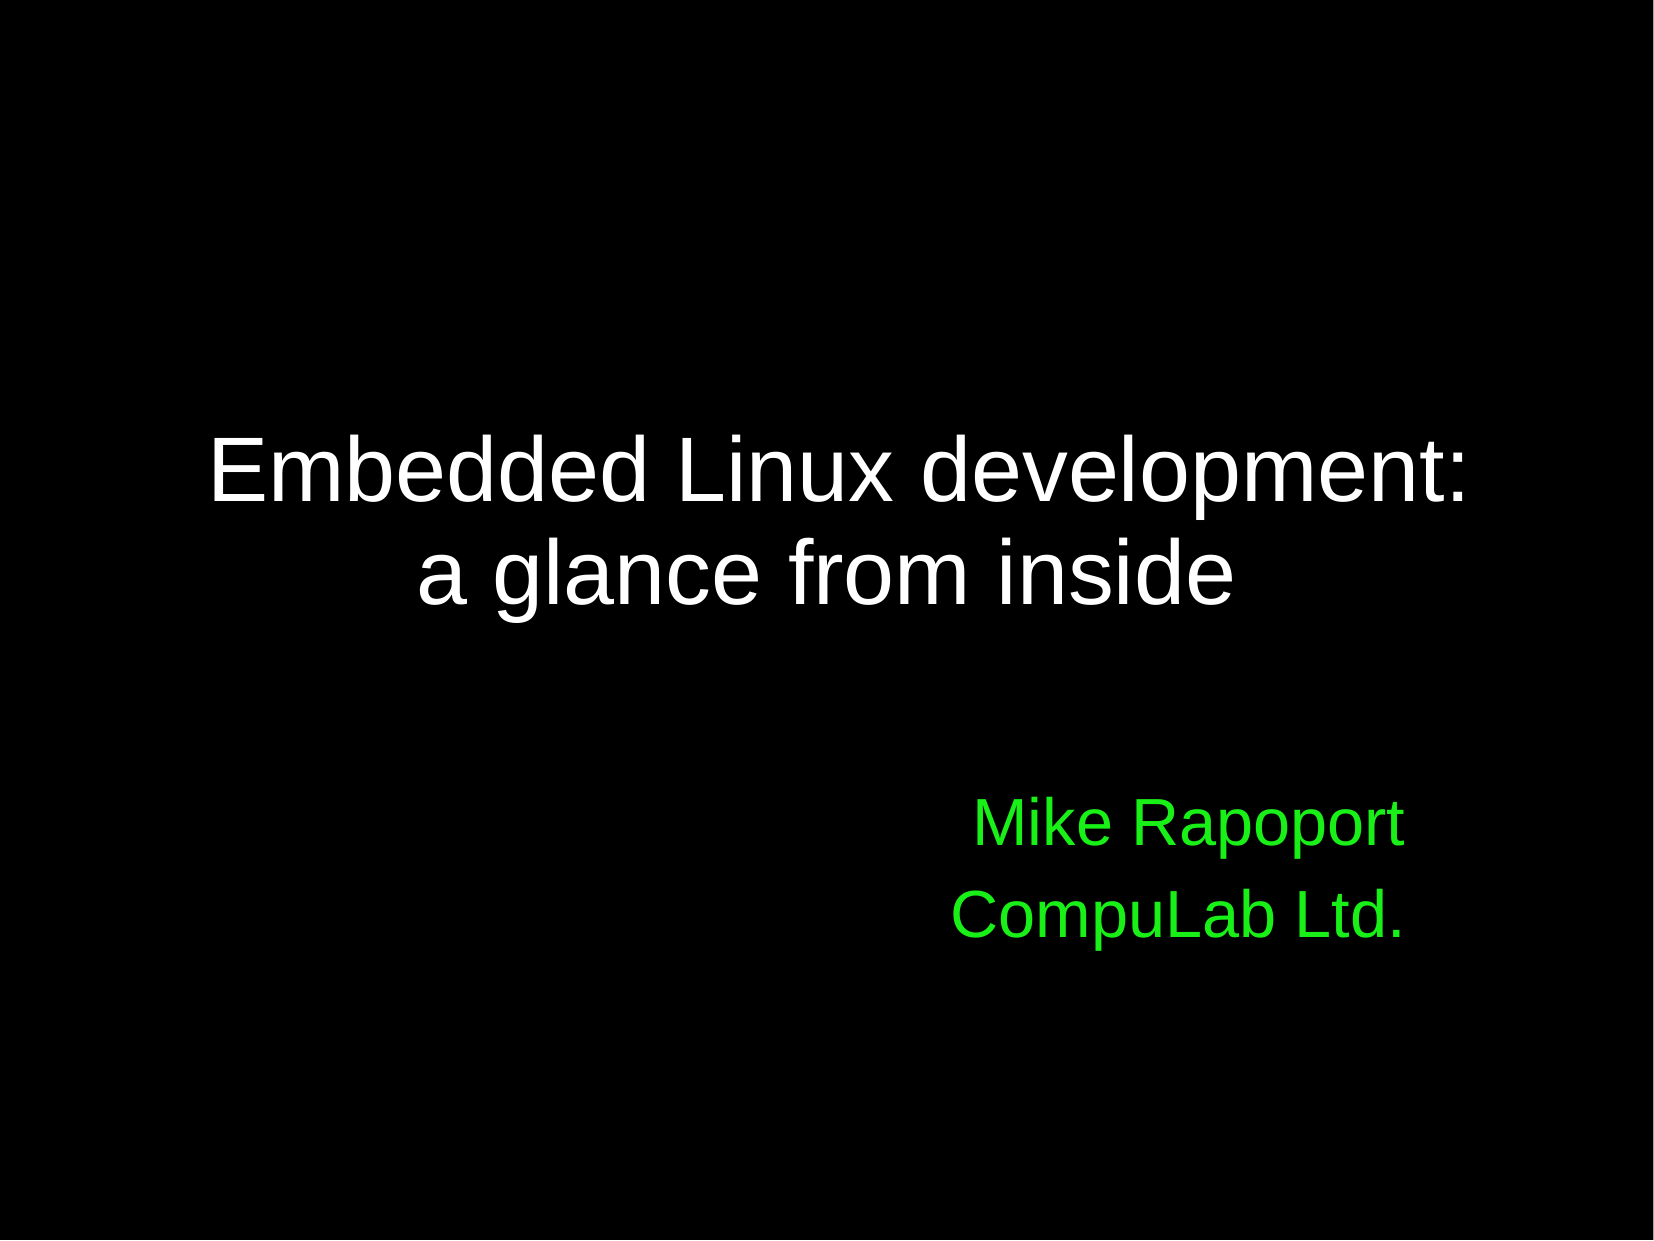

# Embedded Linux development: a glance from inside
Mike Rapoport
CompuLab Ltd.